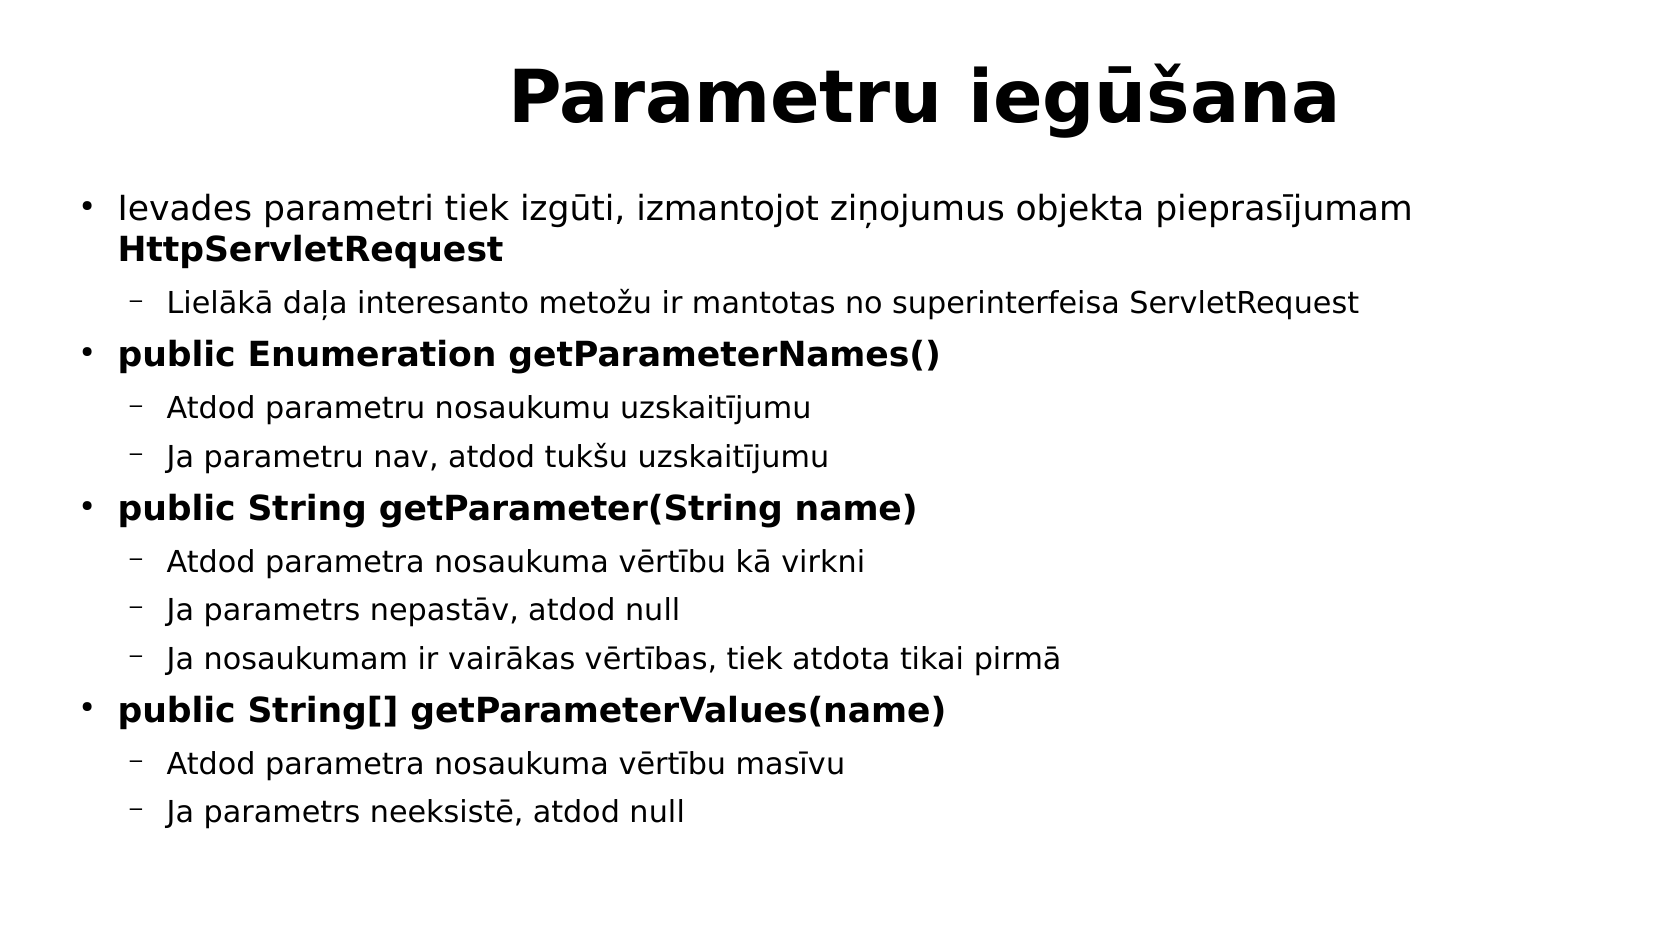

# Parametru iegūšana
Ievades parametri tiek izgūti, izmantojot ziņojumus objekta pieprasījumam HttpServletRequest
Lielākā daļa interesanto metožu ir mantotas no superinterfeisa ServletRequest
public Enumeration getParameterNames()
Atdod parametru nosaukumu uzskaitījumu
Ja parametru nav, atdod tukšu uzskaitījumu
public String getParameter(String name)
Atdod parametra nosaukuma vērtību kā virkni
Ja parametrs nepastāv, atdod null
Ja nosaukumam ir vairākas vērtības, tiek atdota tikai pirmā
public String[] getParameterValues(name)
Atdod parametra nosaukuma vērtību masīvu
Ja parametrs neeksistē, atdod null